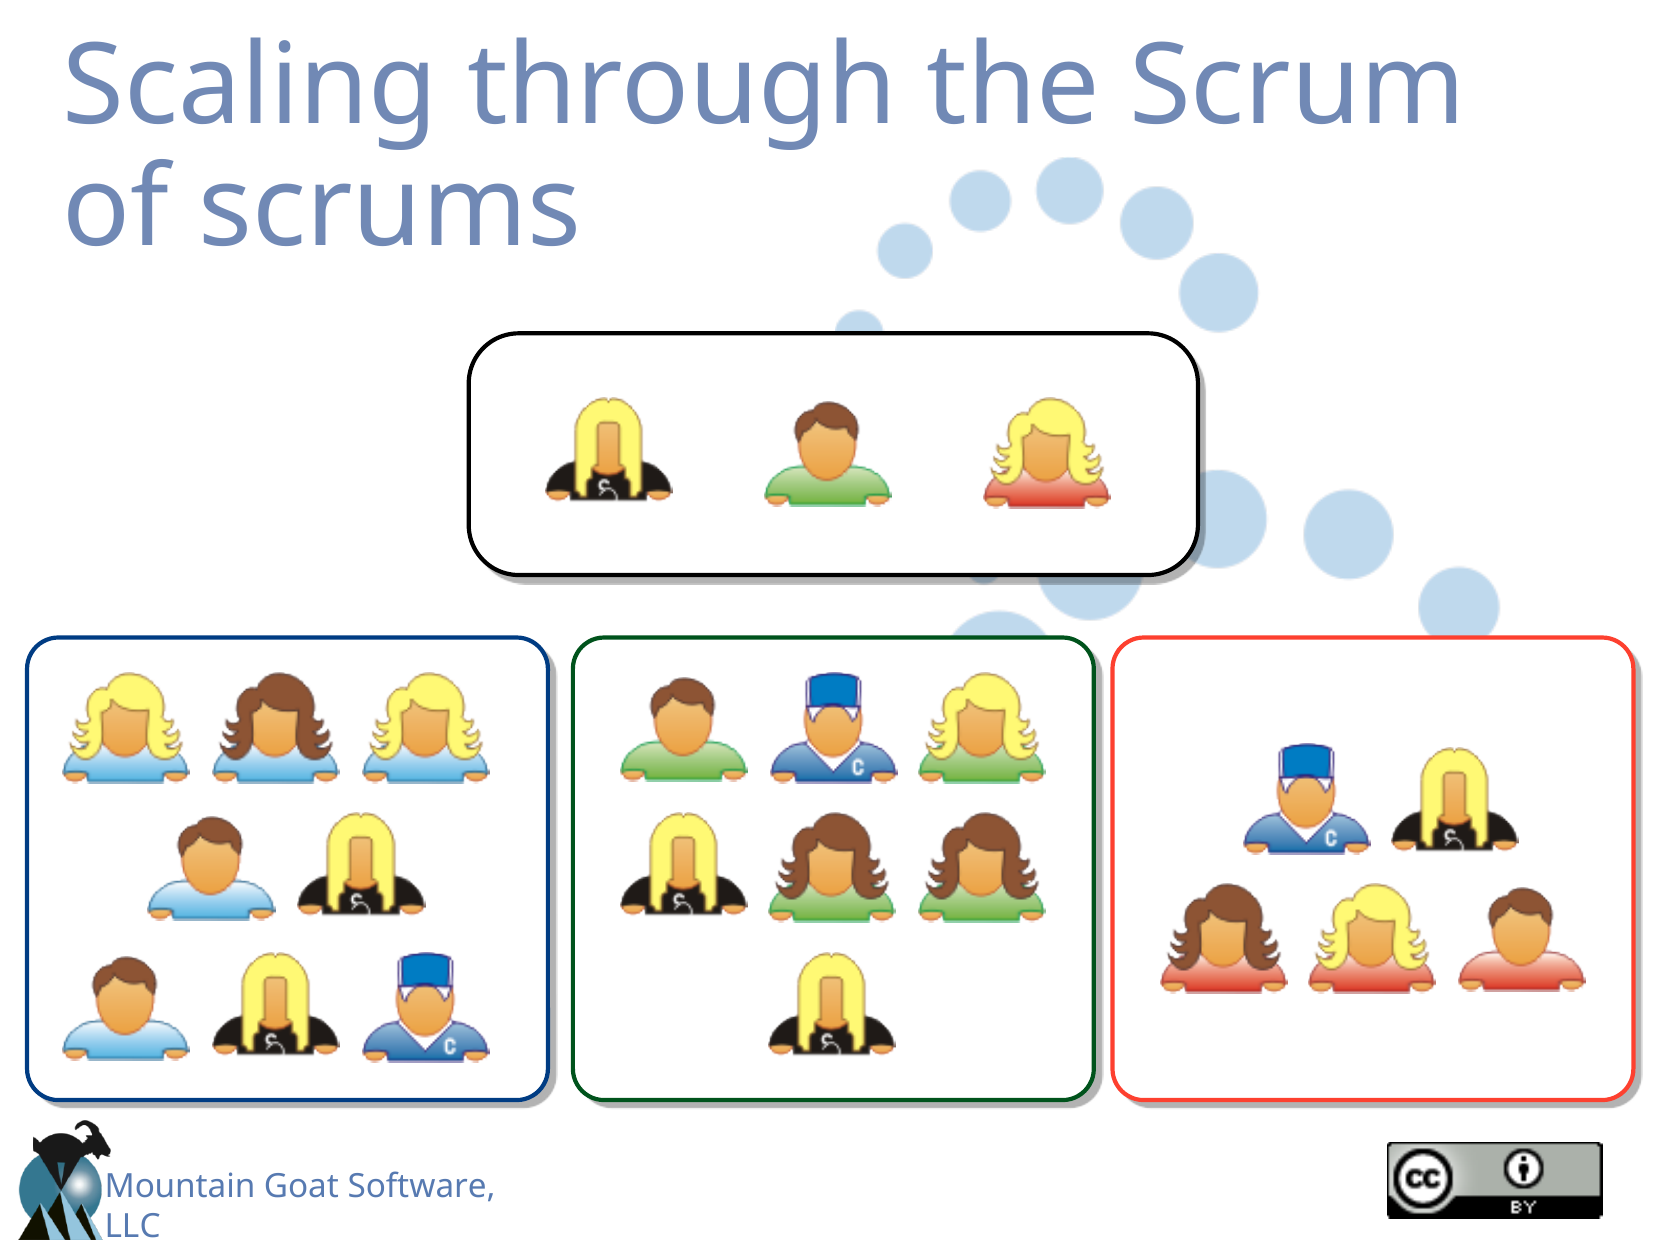

# Scaling through the Scrum of scrums